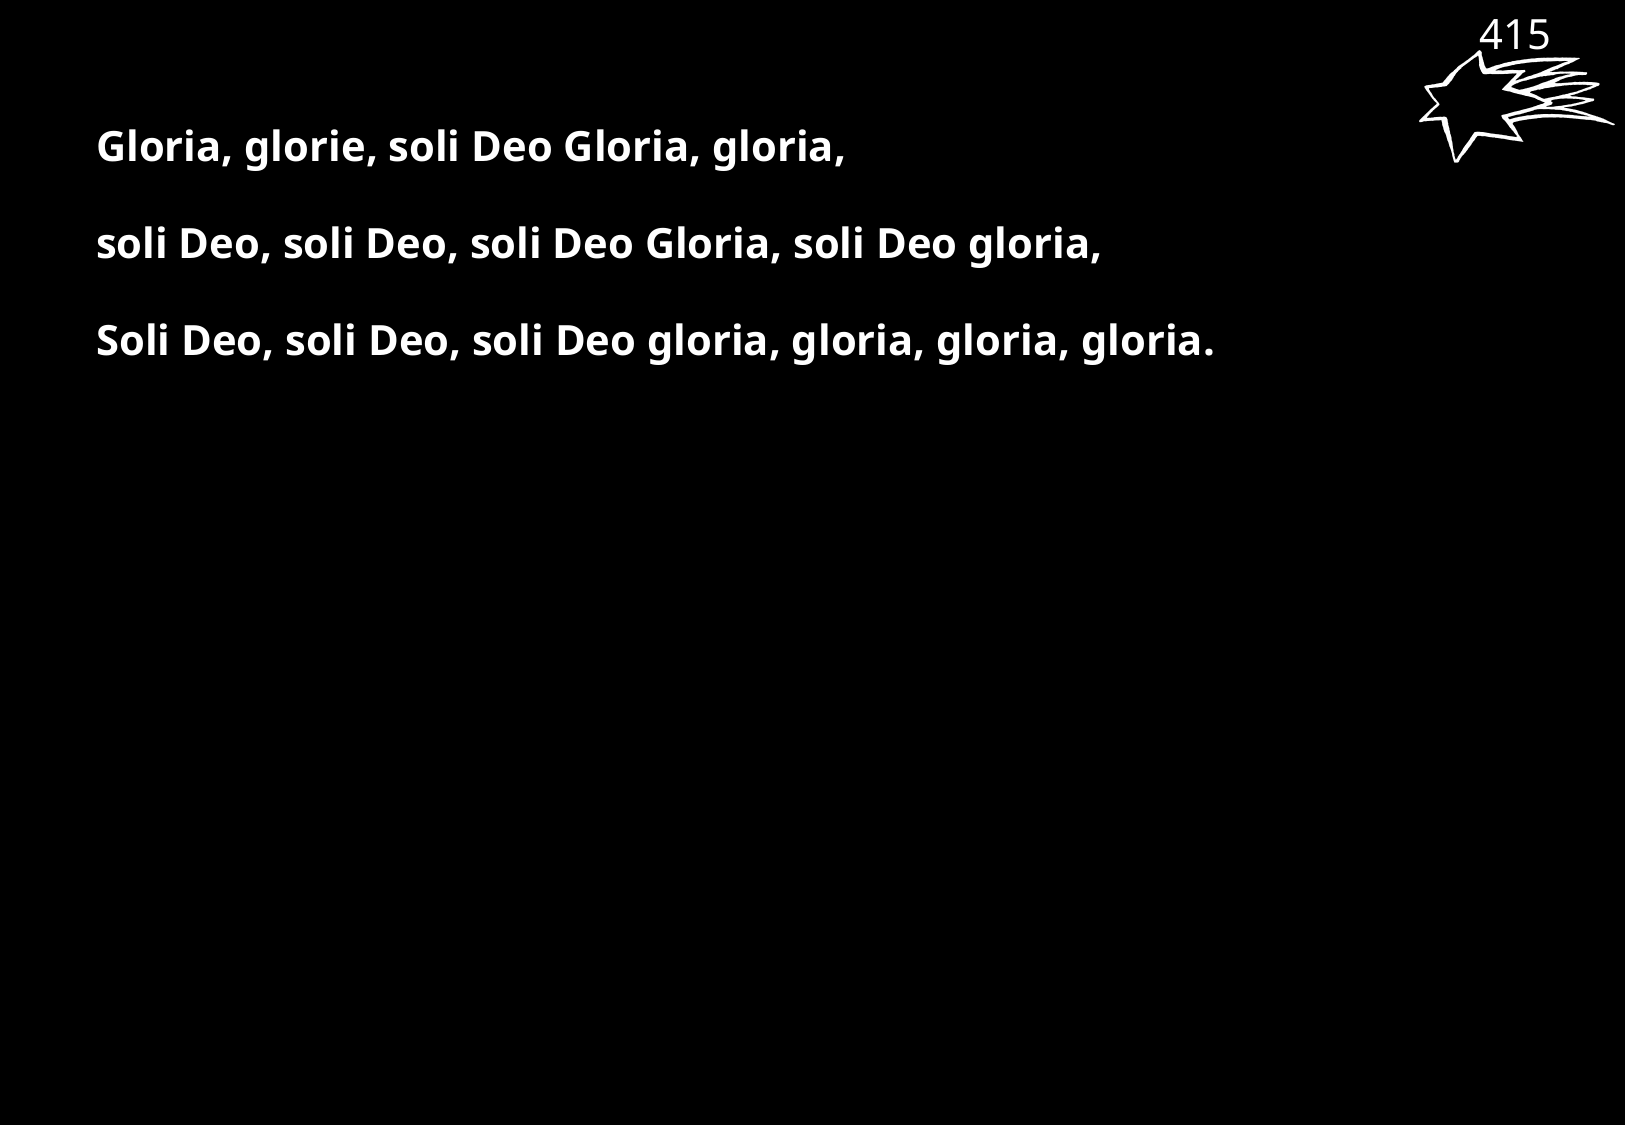

415
# Gloria, glorie, soli Deo Gloria, gloria,
soli Deo, soli Deo, soli Deo Gloria, soli Deo gloria,
Soli Deo, soli Deo, soli Deo gloria, gloria, gloria, gloria.